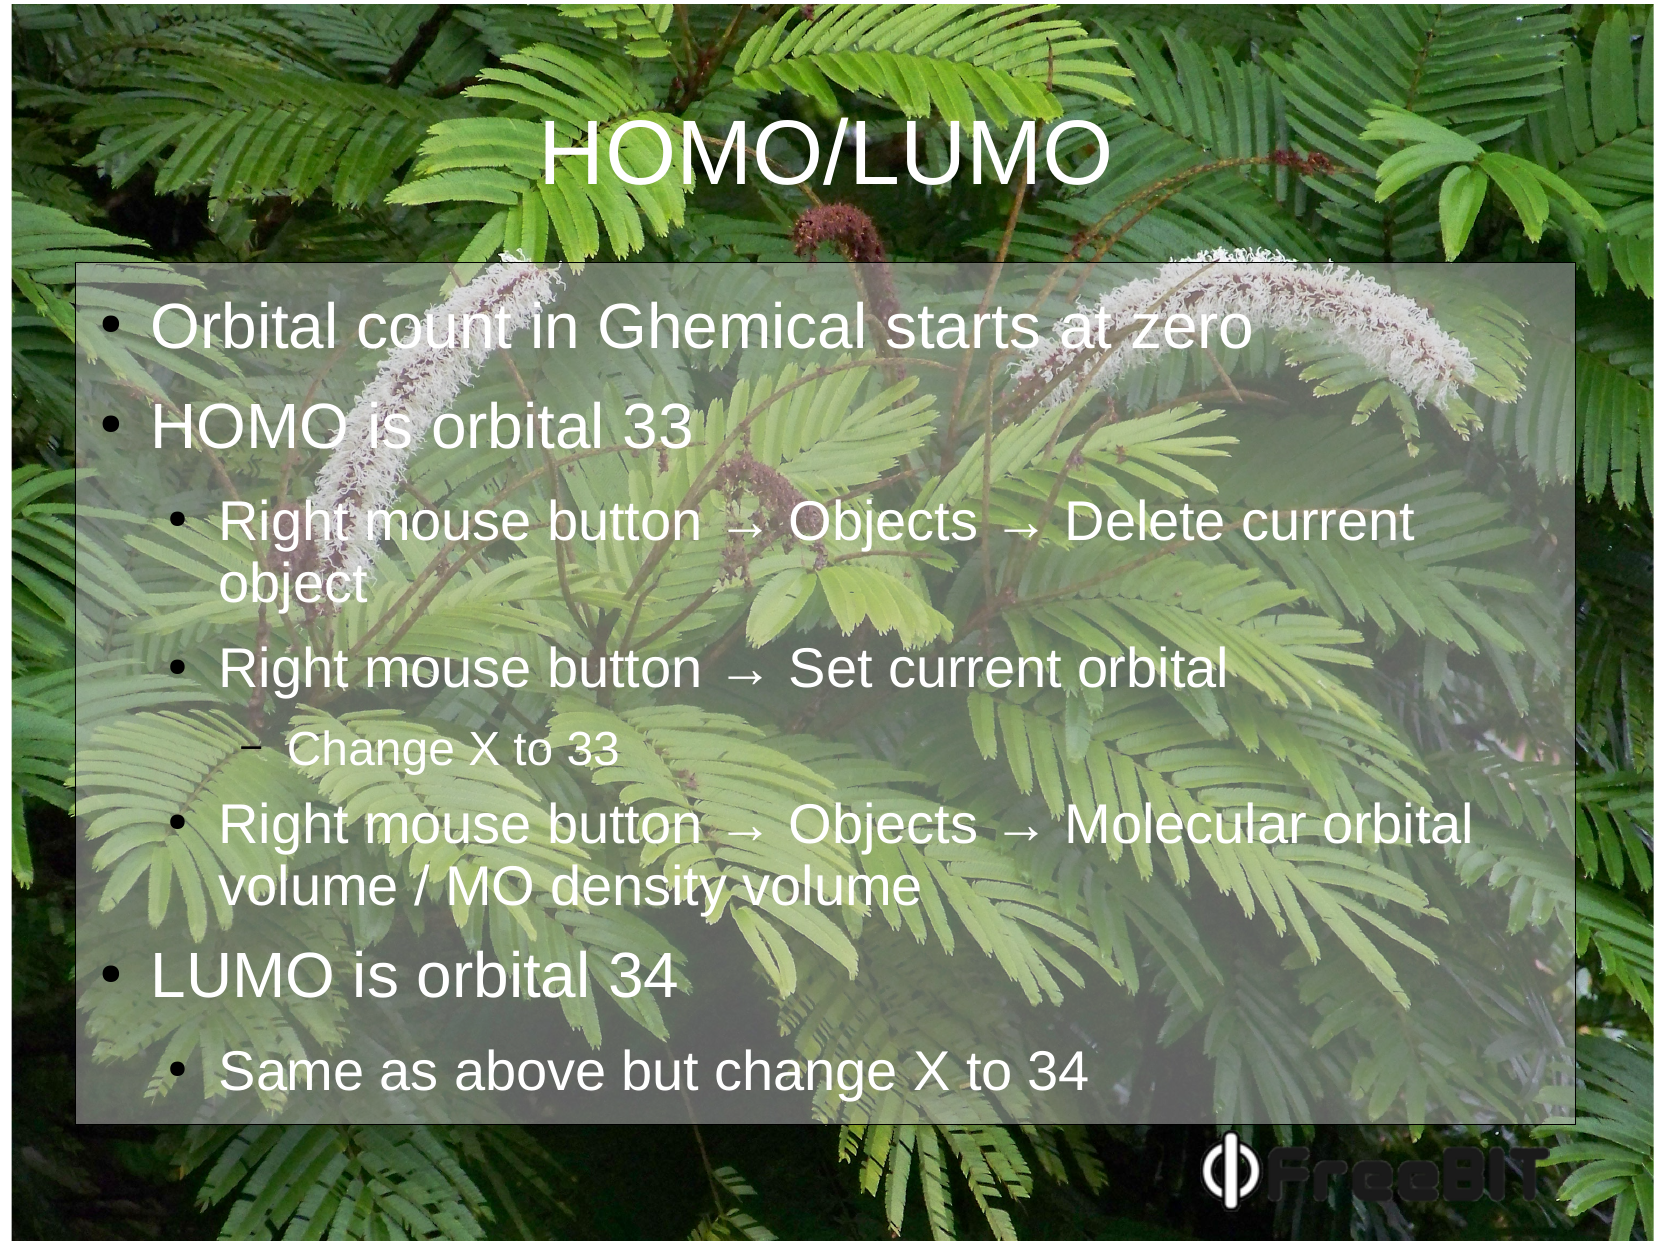

# HOMO/LUMO
Orbital count in Ghemical starts at zero
HOMO is orbital 33
Right mouse button → Objects → Delete current object
Right mouse button → Set current orbital
Change X to 33
Right mouse button → Objects → Molecular orbital volume / MO density volume
LUMO is orbital 34
Same as above but change X to 34